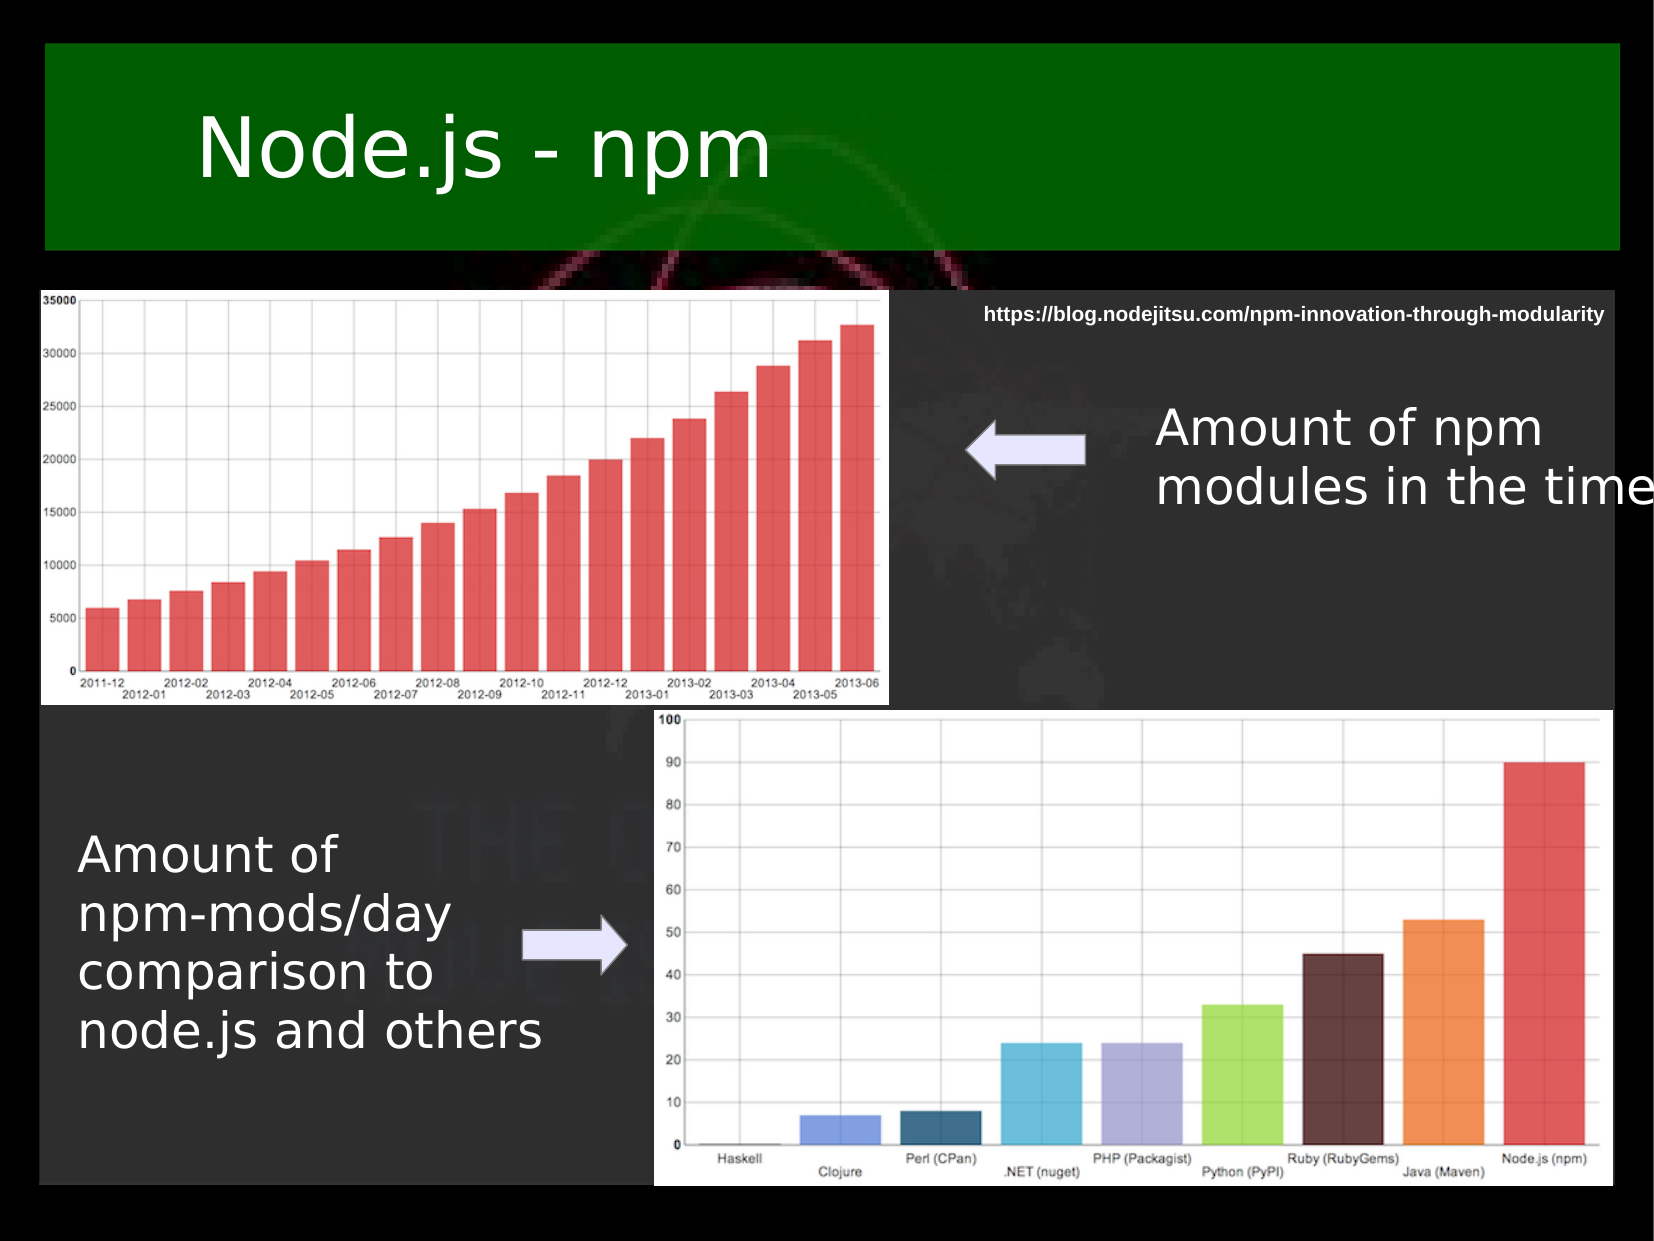

# Node.js - npm
https://blog.nodejitsu.com/npm-innovation-through-modularity
Amount of npm
modules in the time
Amount of
npm-mods/day
comparison to
node.js and others